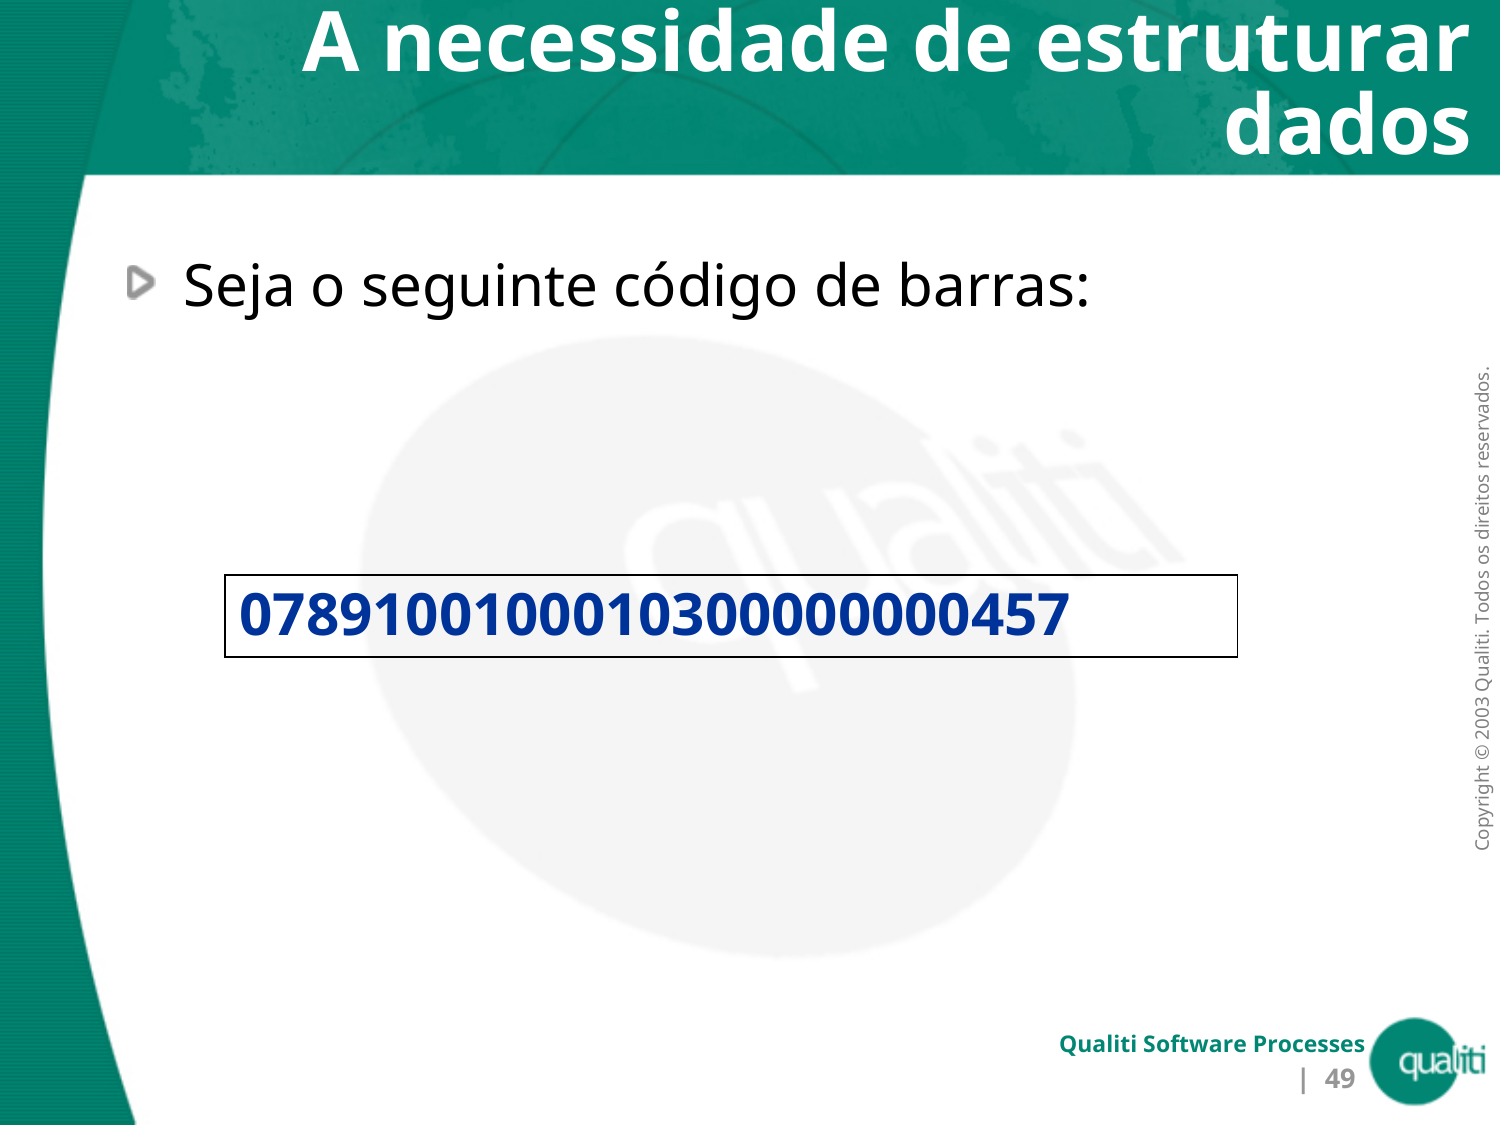

# A necessidade de estruturar dados
Seja o seguinte código de barras:
0789100100010300000000457